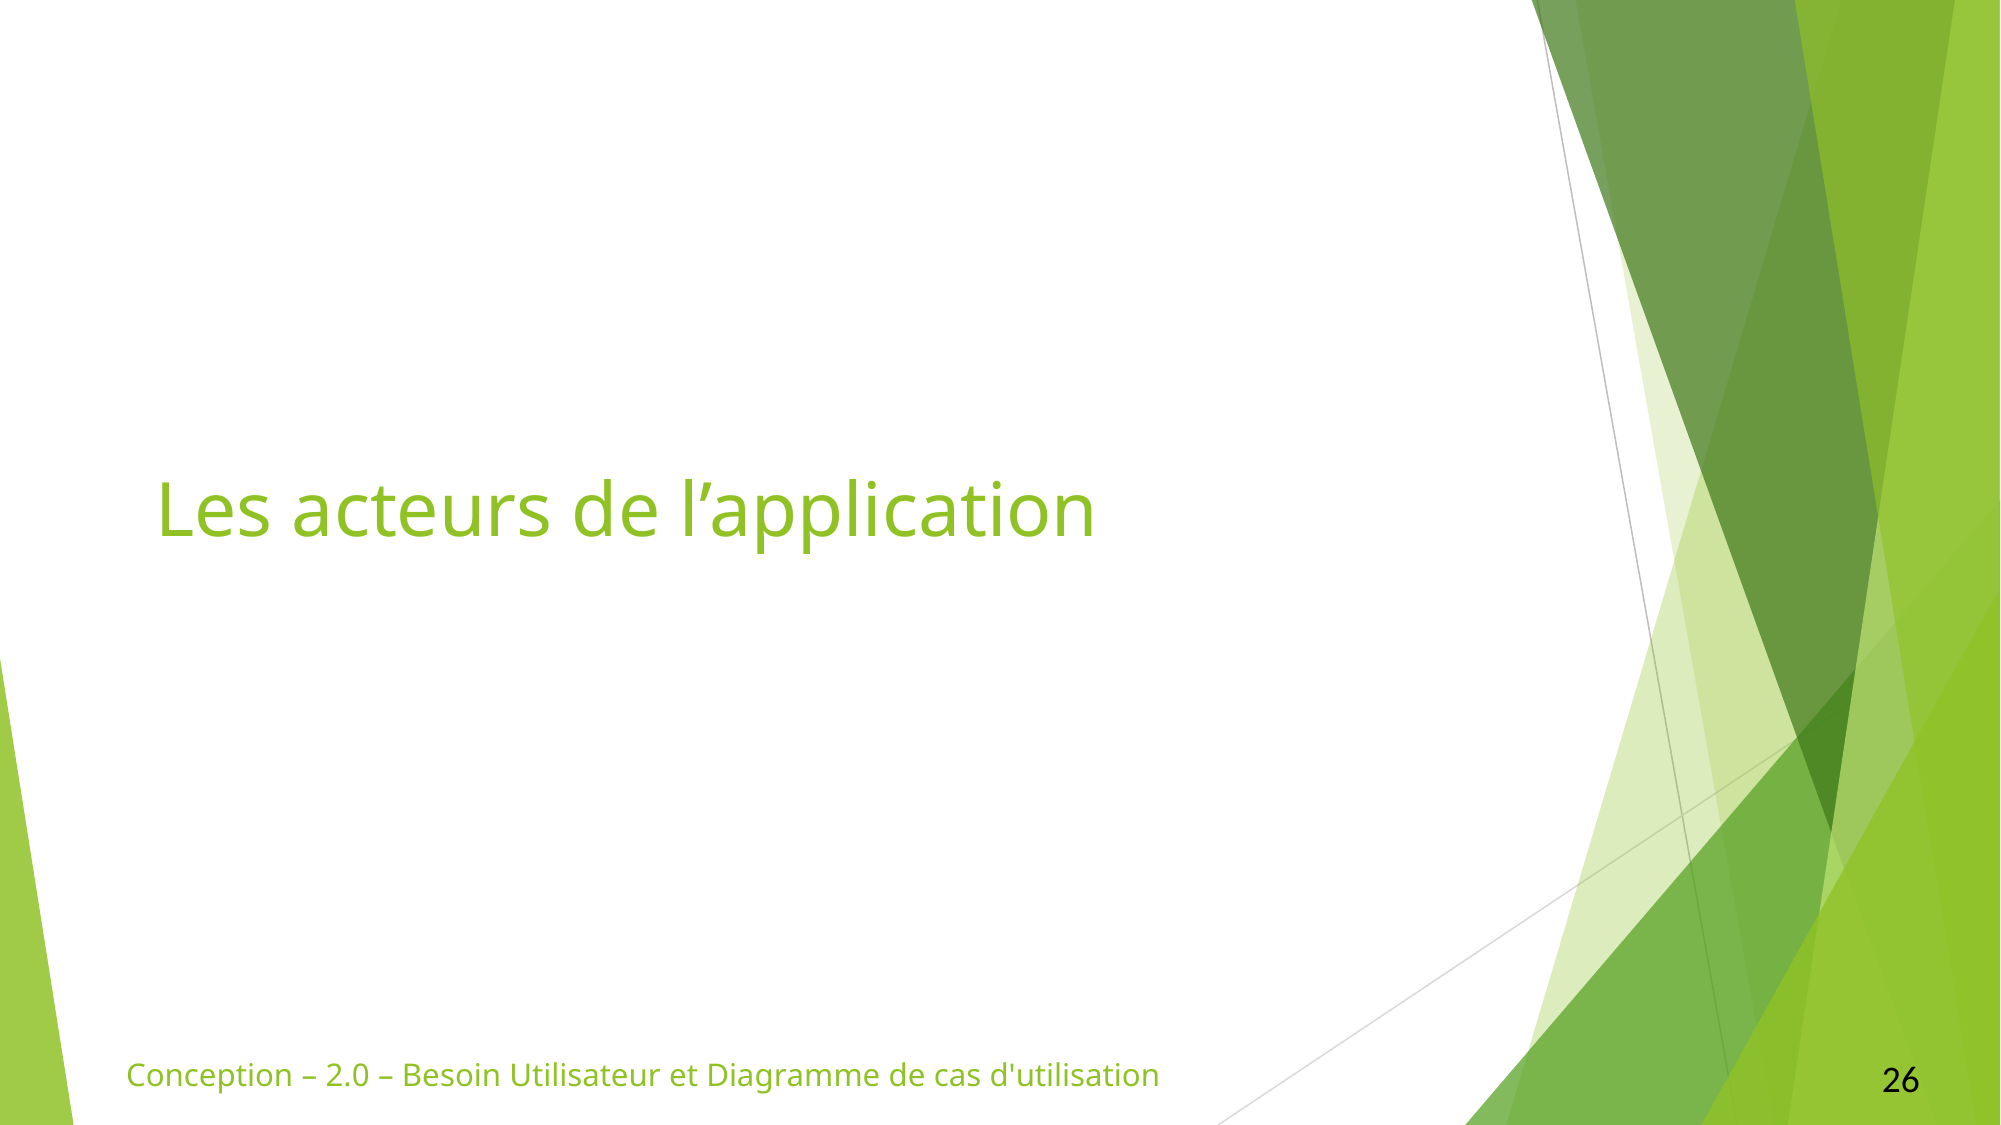

# Les acteurs de l’application
Conception – 2.0 – Besoin Utilisateur et Diagramme de cas d'utilisation